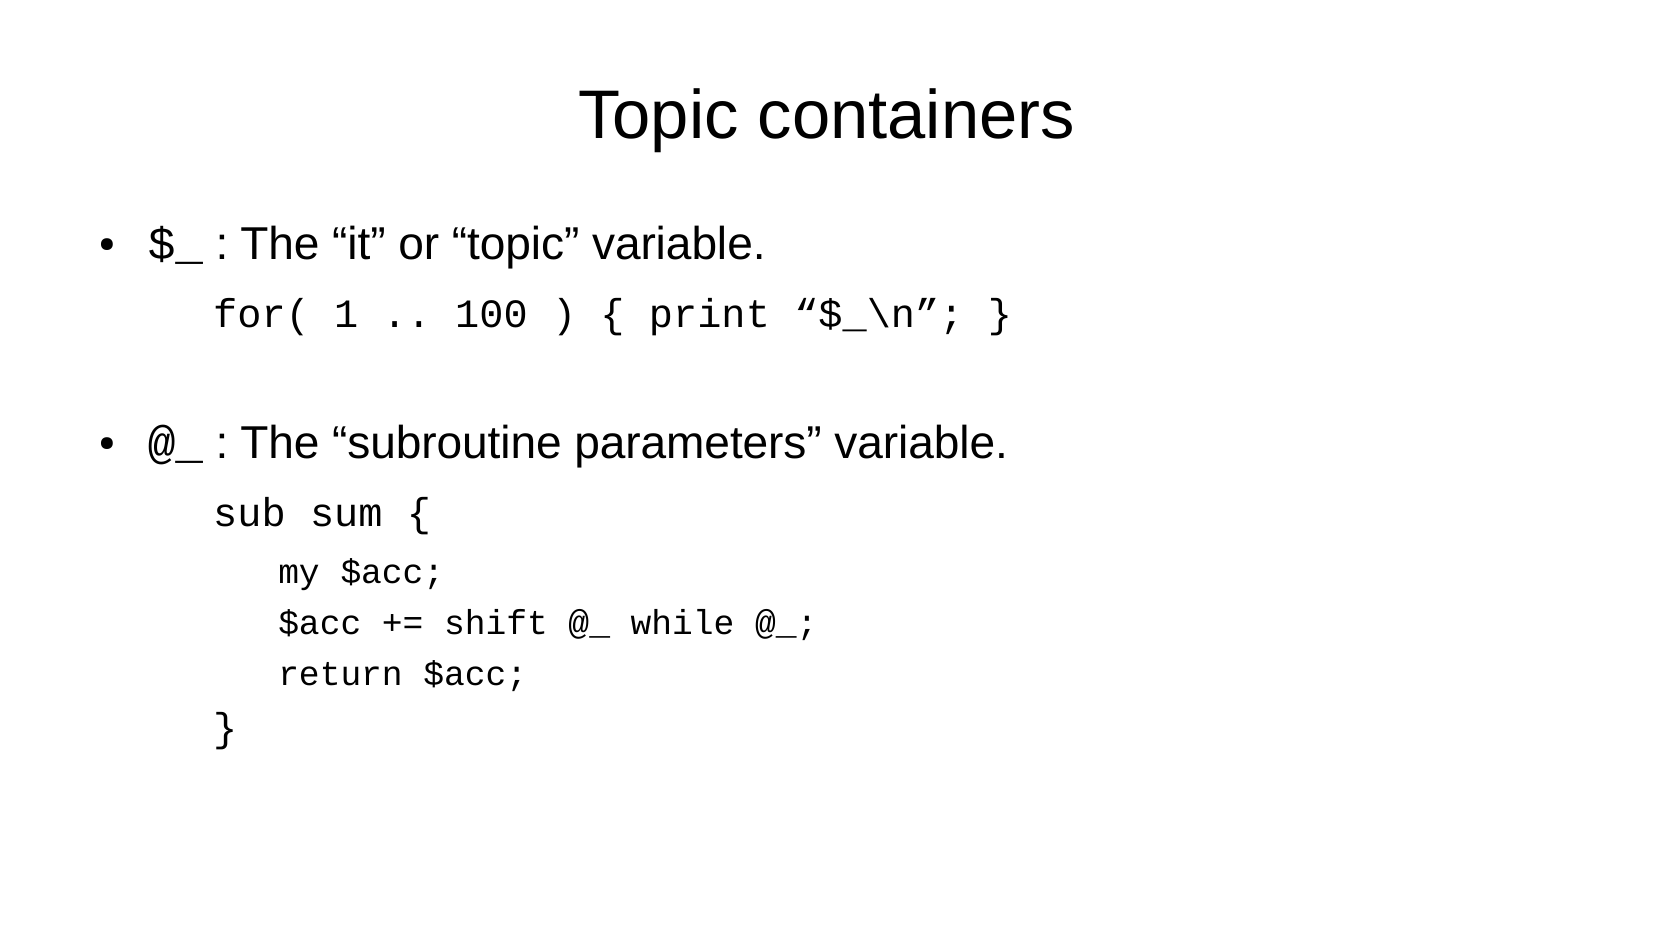

# Topic containers
$_ : The “it” or “topic” variable.
for( 1 .. 100 ) { print “$_\n”; }
@_ : The “subroutine parameters” variable.
sub sum {
my $acc;
$acc += shift @_ while @_;
return $acc;
}